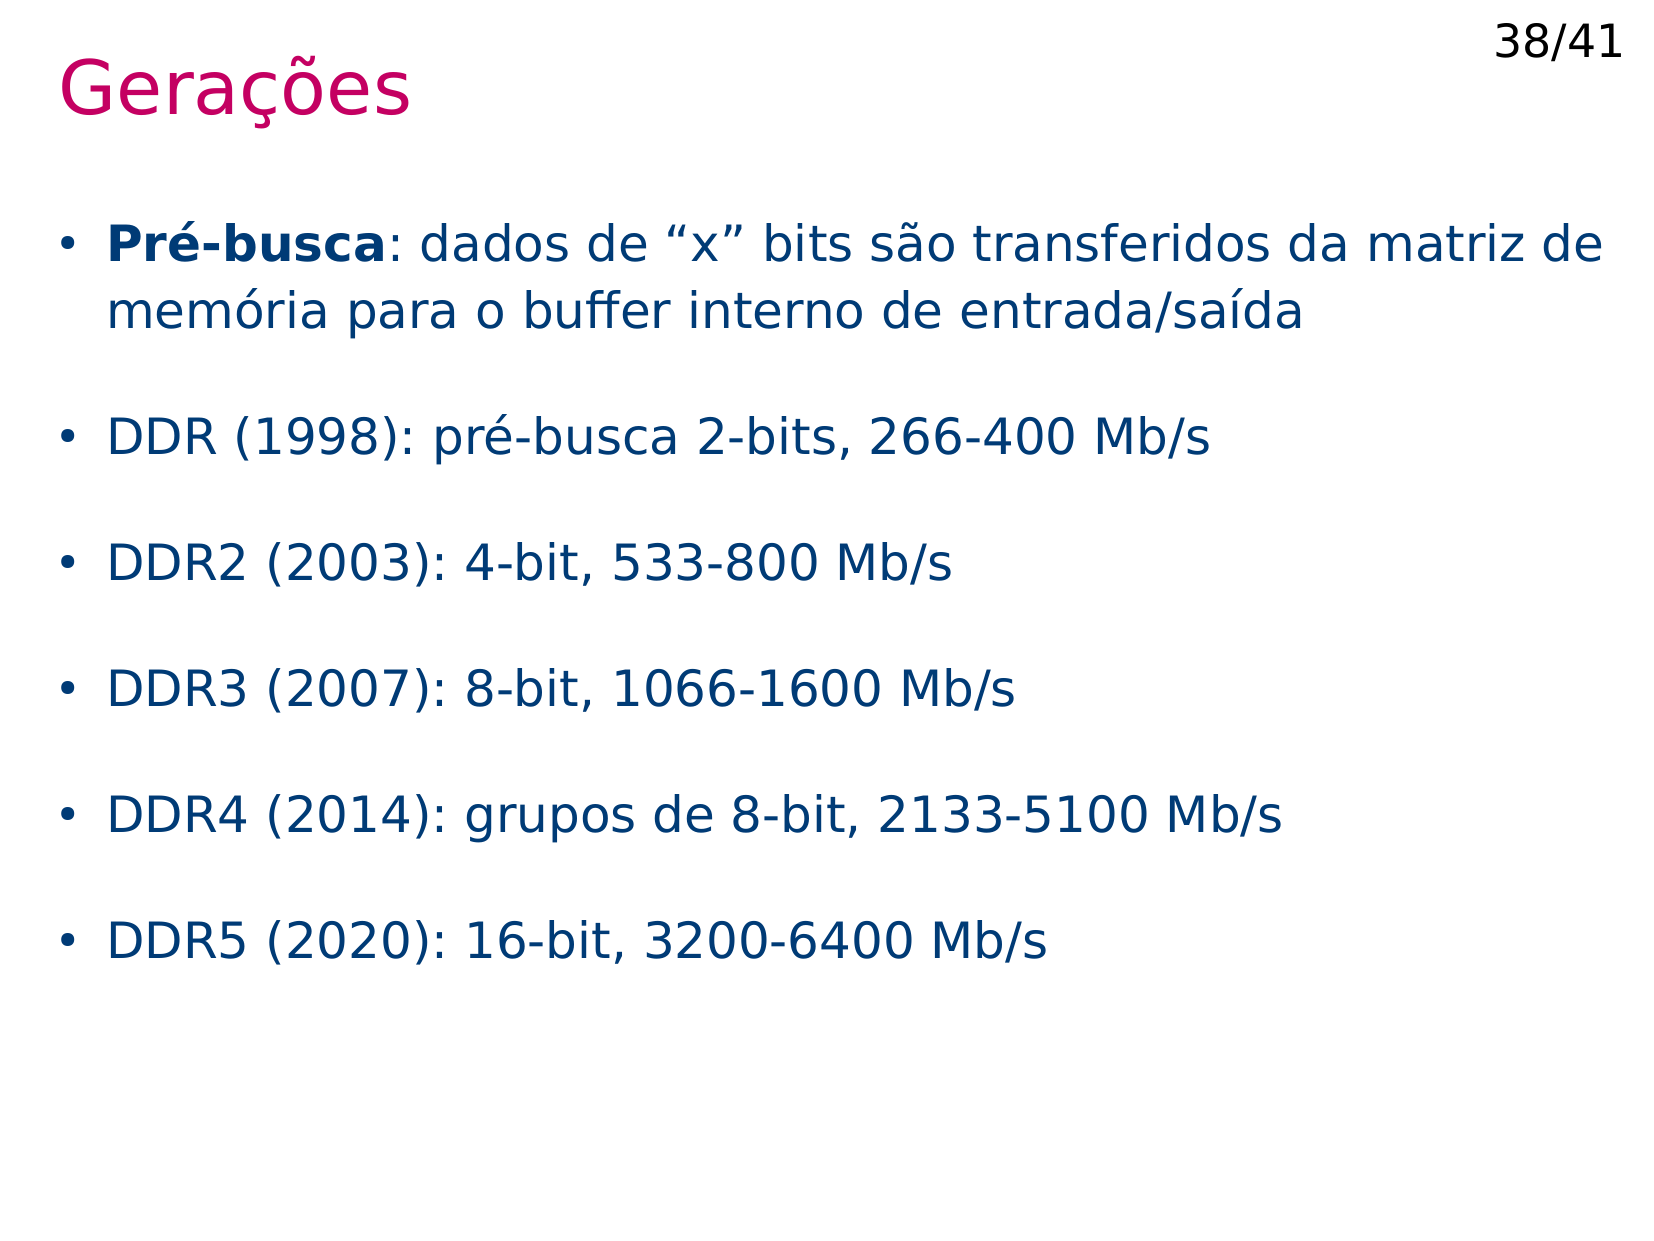

38
# Gerações
Pré-busca: dados de “x” bits são transferidos da matriz de memória para o buffer interno de entrada/saída
DDR (1998): pré-busca 2-bits, 266-400 Mb/s
DDR2 (2003): 4-bit, 533-800 Mb/s
DDR3 (2007): 8-bit, 1066-1600 Mb/s
DDR4 (2014): grupos de 8-bit, 2133-5100 Mb/s
DDR5 (2020): 16-bit, 3200-6400 Mb/s